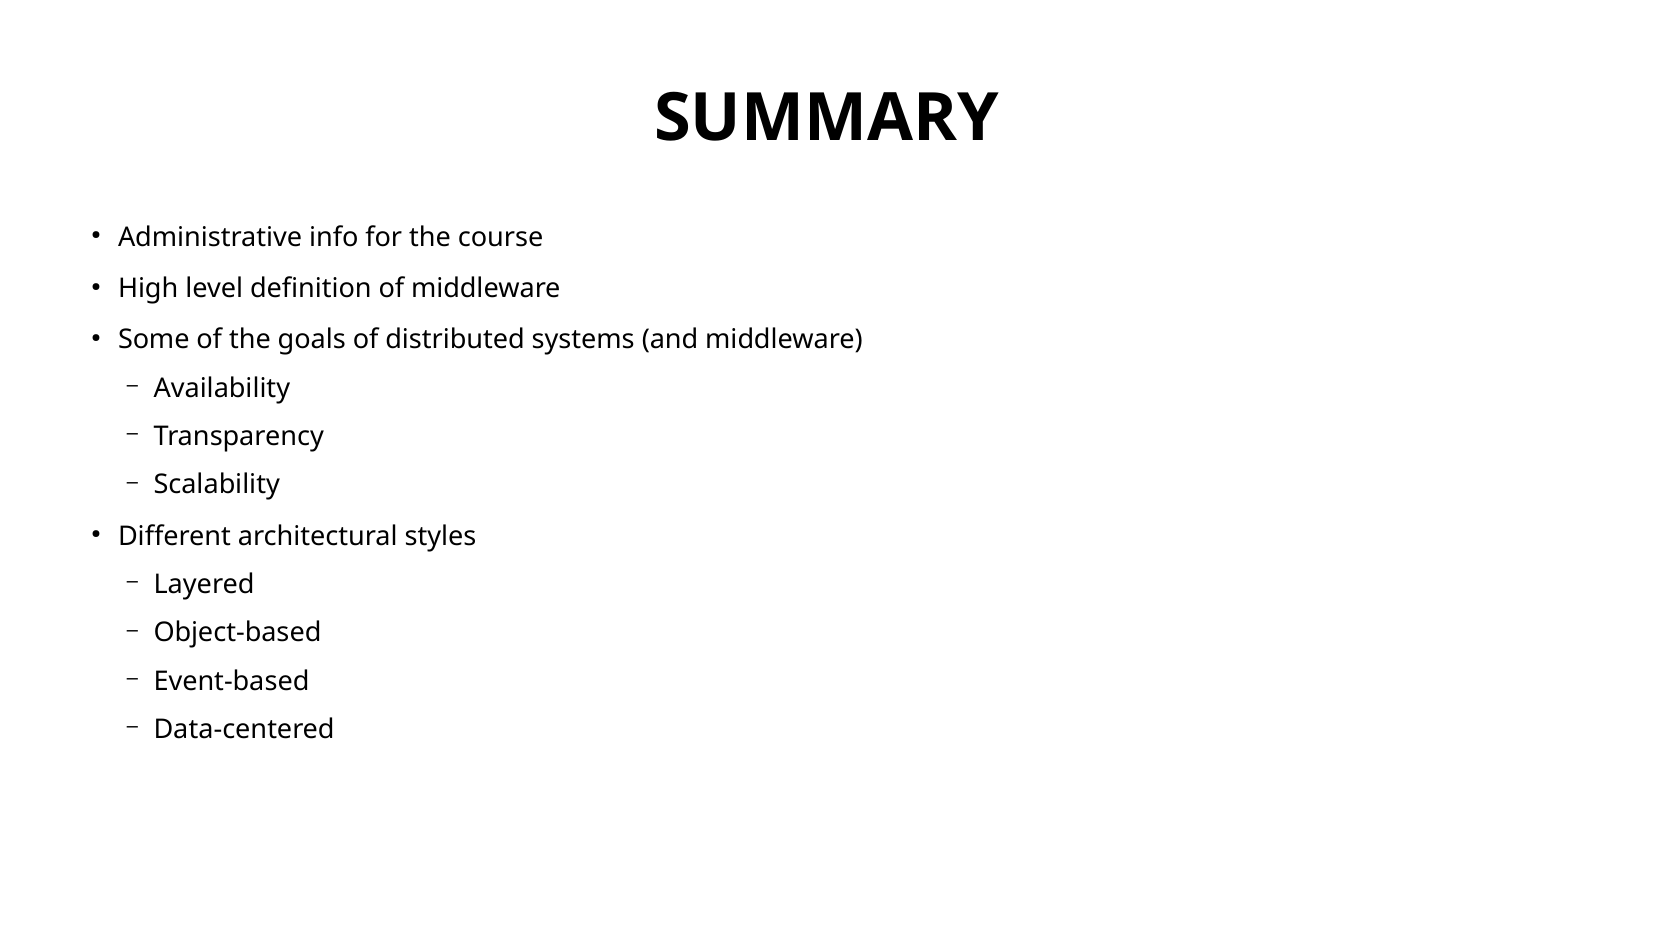

# SUMMARY
Administrative info for the course
High level definition of middleware
Some of the goals of distributed systems (and middleware)
Availability
Transparency
Scalability
Different architectural styles
Layered
Object-based
Event-based
Data-centered